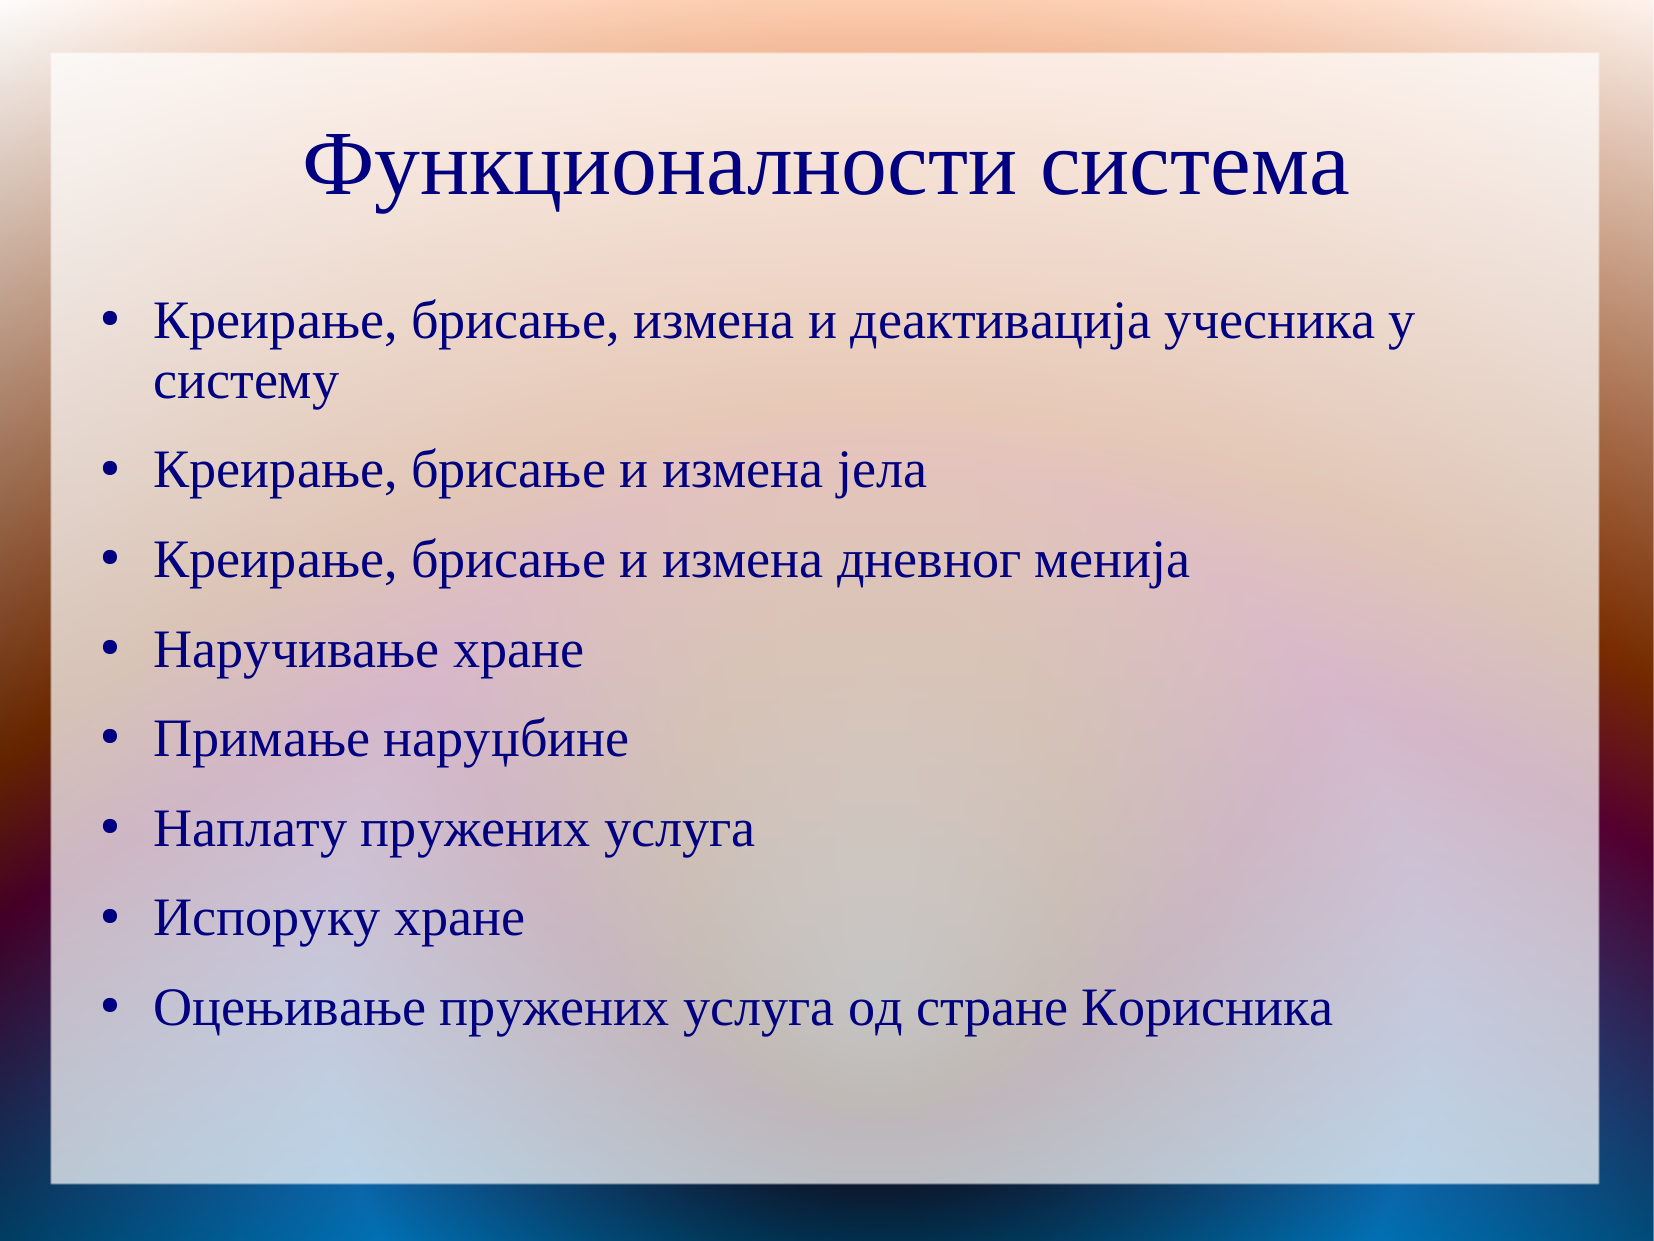

# Функционалности система ​
Креирање, брисање, измена и деактивација учесника у систему​
Креирање, брисање и измена јела​
Креирање, брисање и измена дневног менија​
Наручивање хране​
Примање наруџбине​
Наплату пружених услуга​
Испоруку хране​
Оцењивање пружених услуга од стране Корисника​